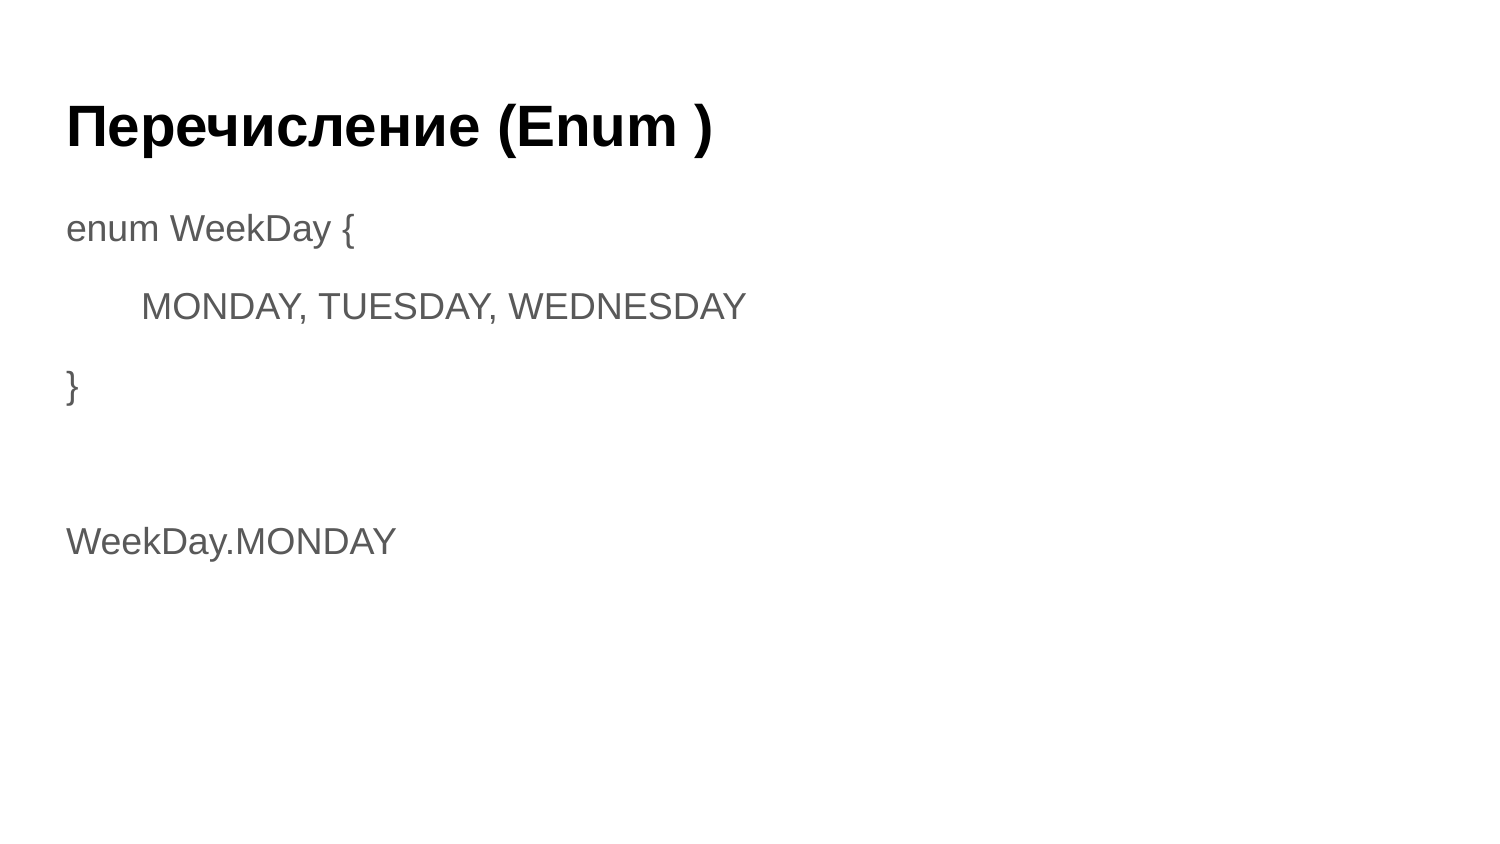

# Перечисление (Enum )
enum WeekDay {
	MONDAY, TUESDAY, WEDNESDAY
}
WeekDay.MONDAY